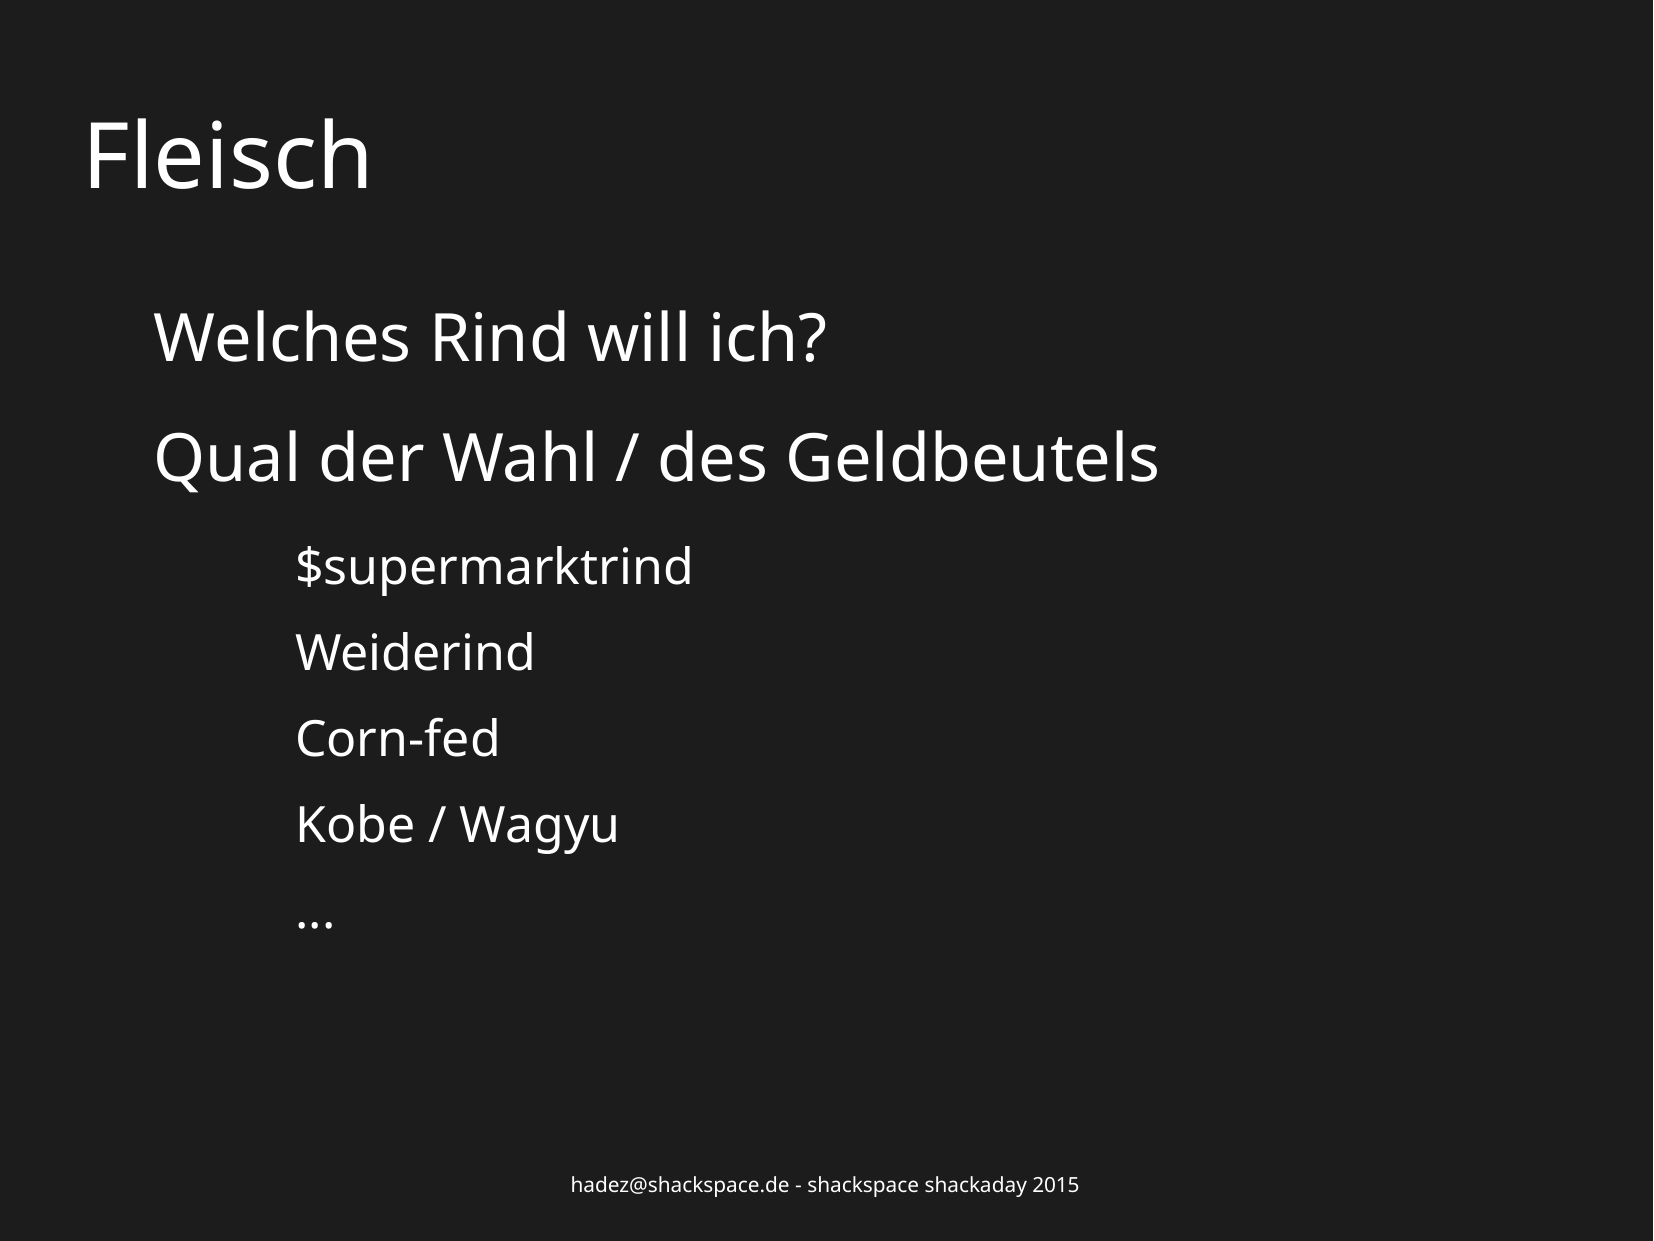

# Fleisch
Welches Rind will ich?
Qual der Wahl / des Geldbeutels
$supermarktrind
Weiderind
Corn-fed
Kobe / Wagyu
...